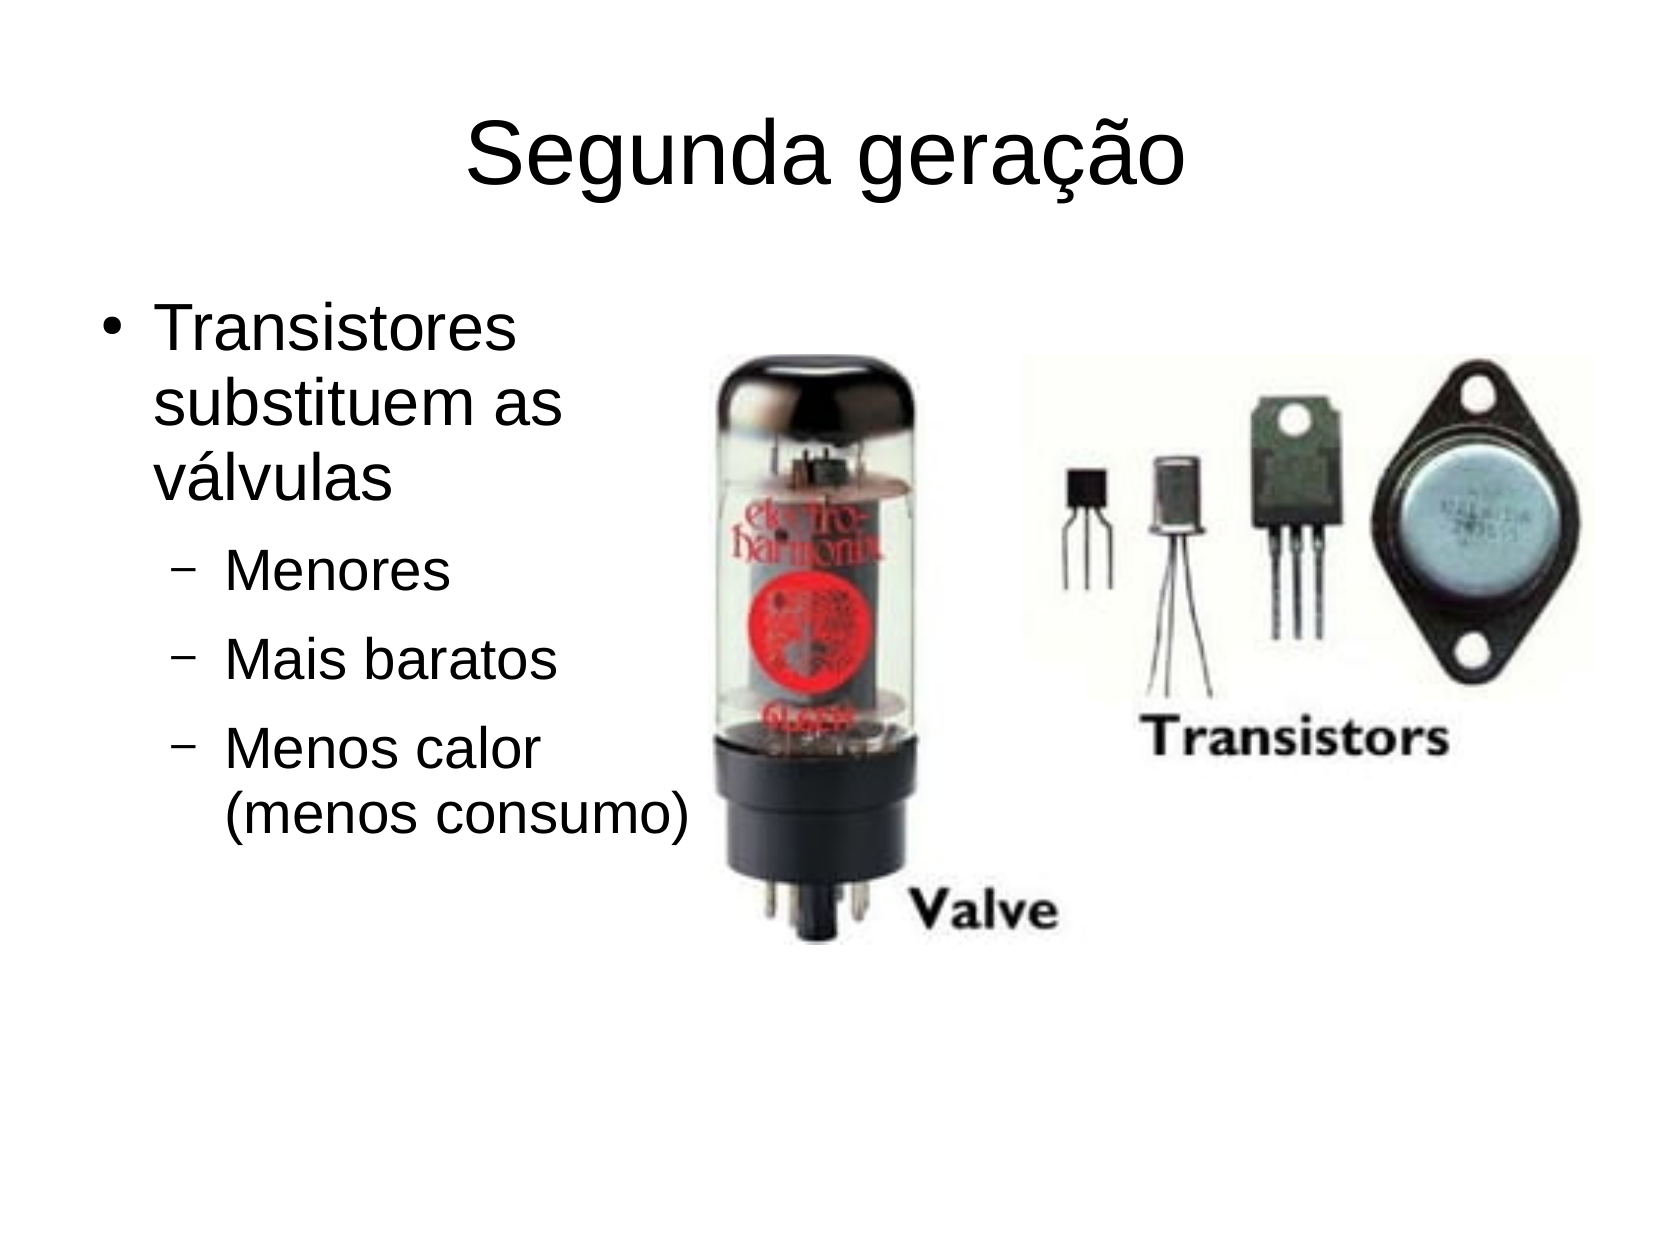

# Segunda geração
Transistores substituem as válvulas
Menores
Mais baratos
Menos calor (menos consumo)